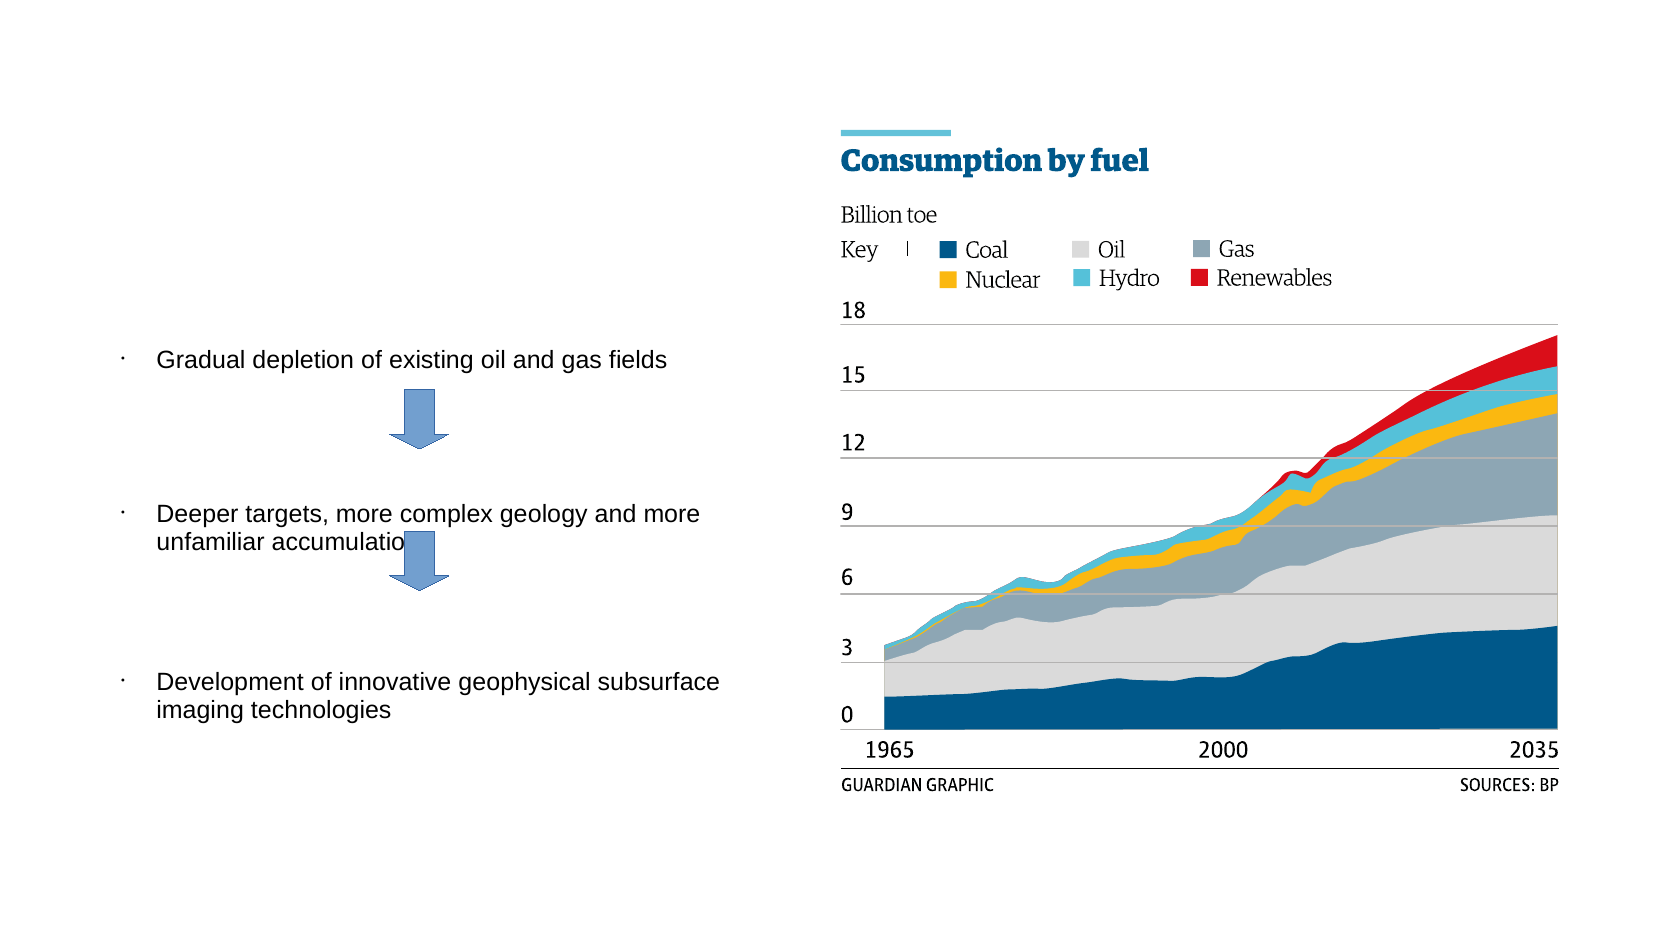

Gradual depletion of existing oil and gas fields
Deeper targets, more complex geology and more unfamiliar accumulations
Development of innovative geophysical subsurface imaging technologies